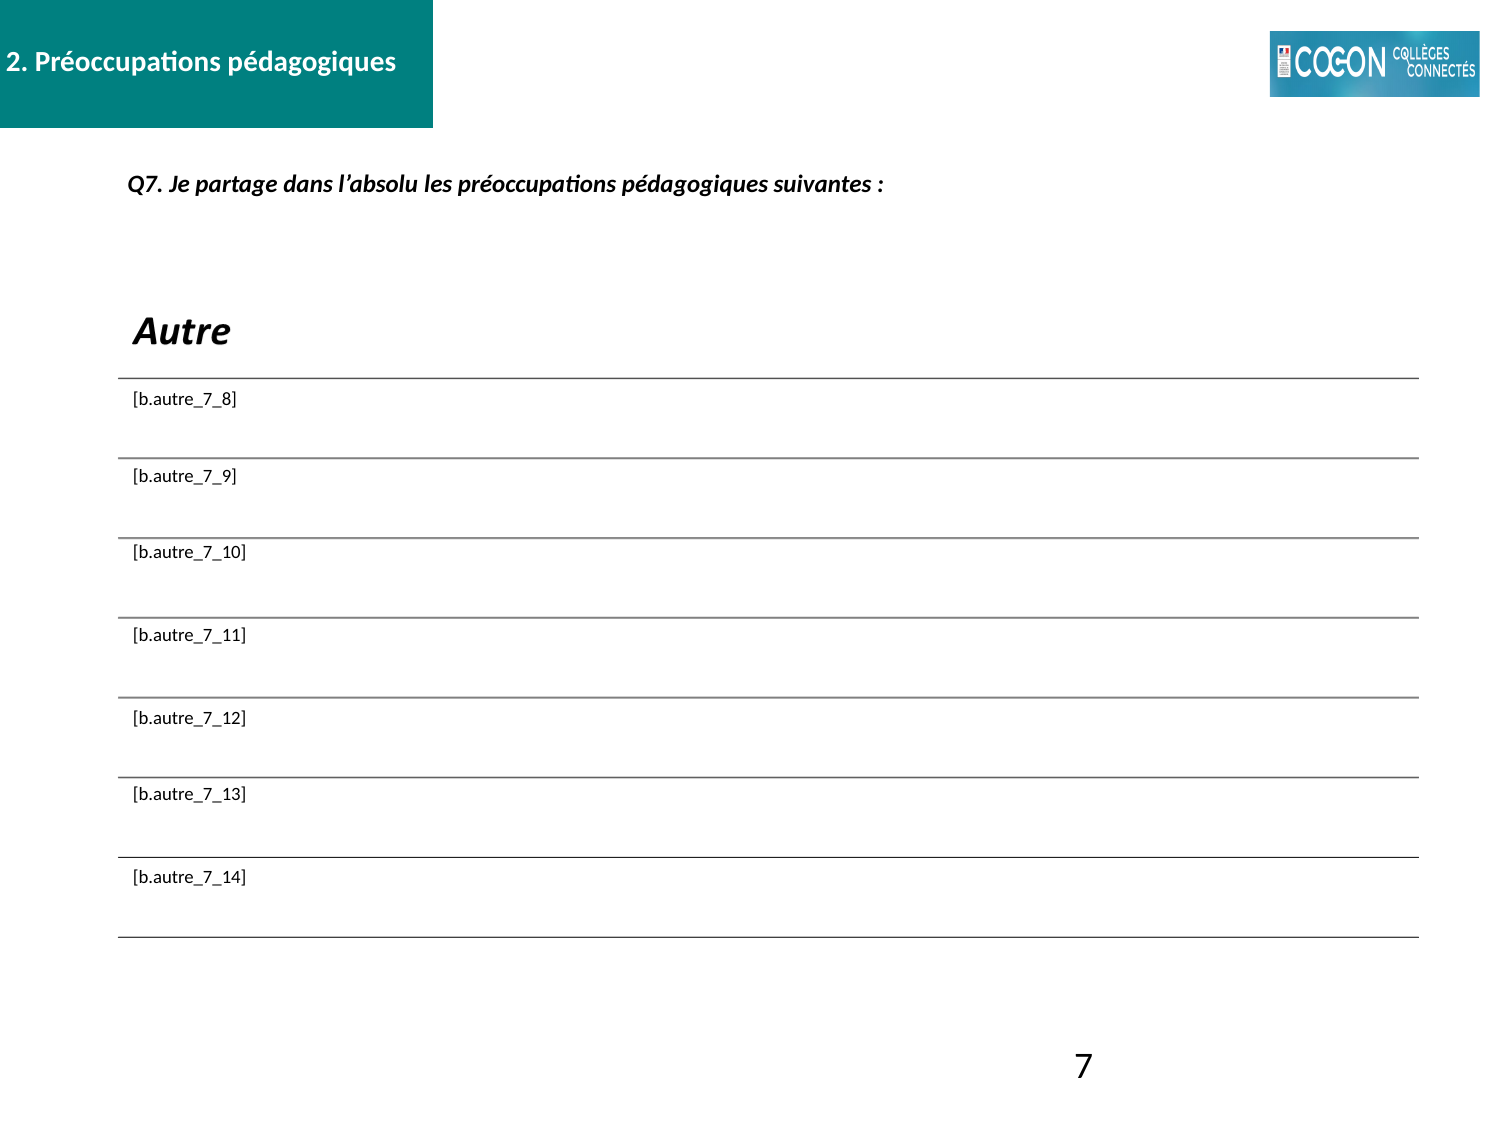

2. Préoccupations pédagogiques
Q7. Je partage dans l’absolu les préoccupations pédagogiques suivantes :
[b.autre_7_8]
[b.autre_7_9]
[b.autre_7_10]
[b.autre_7_11]
[b.autre_7_12]
[b.autre_7_13]
[b.autre_7_14]